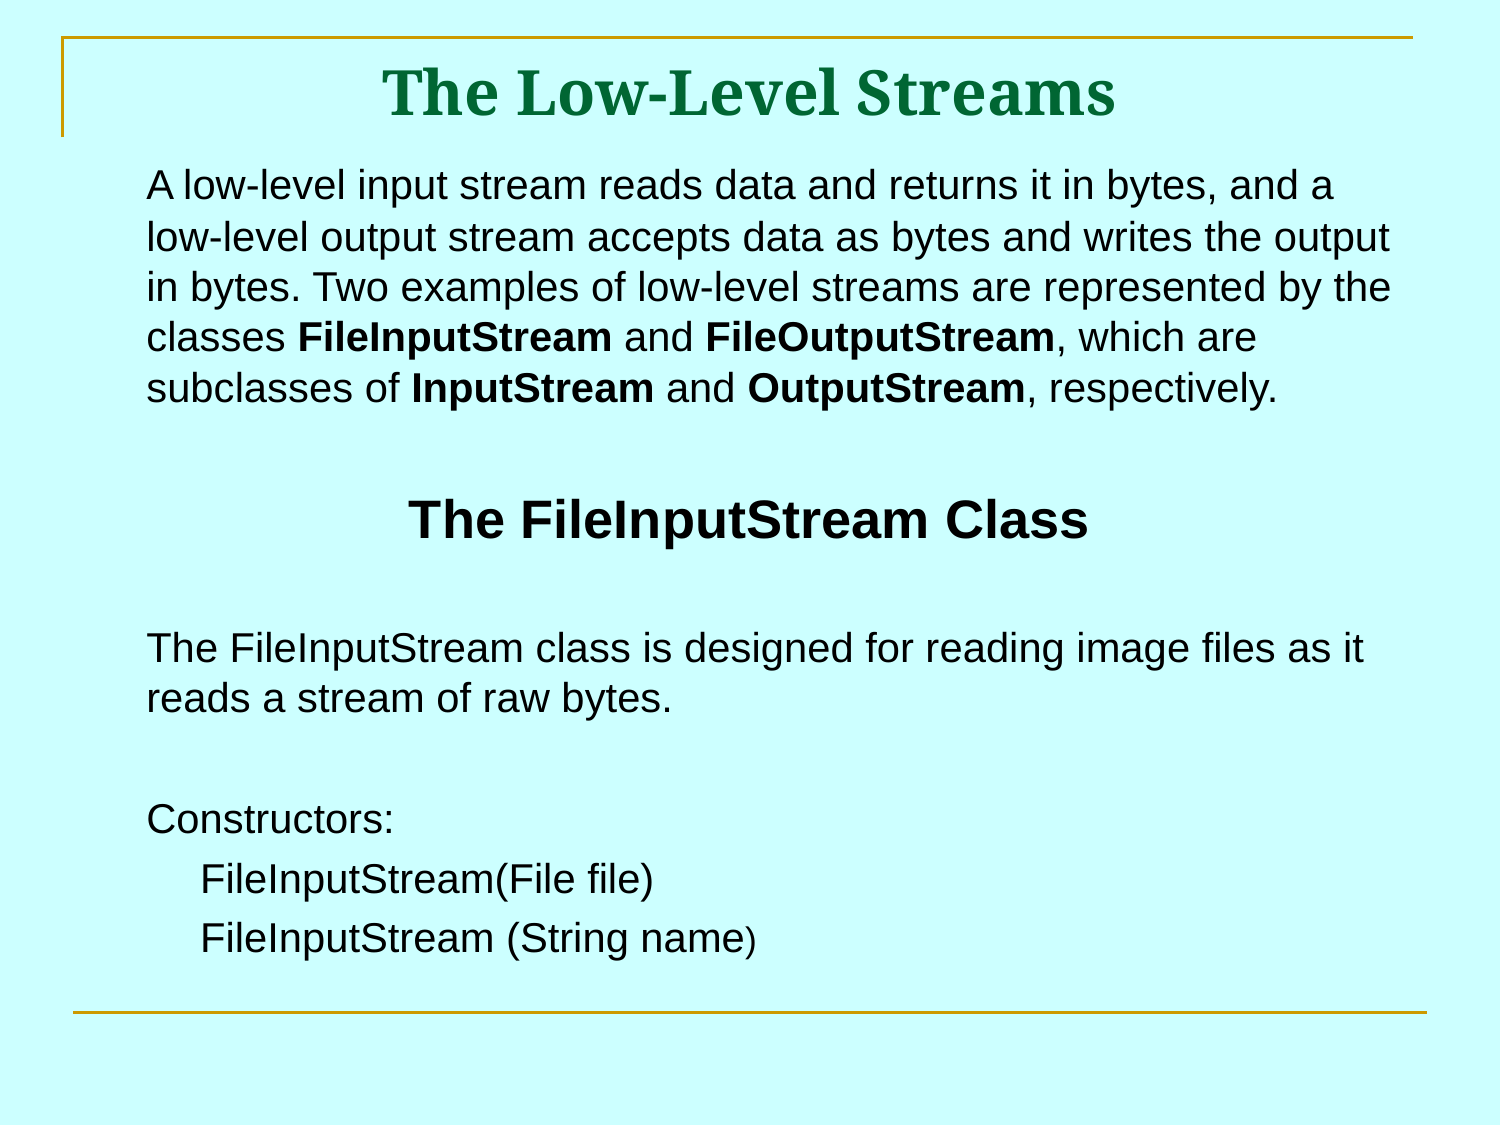

# The Low-Level Streams
	A low-level input stream reads data and returns it in bytes, and a low-level output stream accepts data as bytes and writes the output in bytes. Two examples of low-level streams are represented by the classes FileInputStream and FileOutputStream, which are subclasses of InputStream and OutputStream, respectively.
The FileInputStream Class
	The FileInputStream class is designed for reading image files as it reads a stream of raw bytes.
	Constructors:
FileInputStream(File file)
FileInputStream (String name)